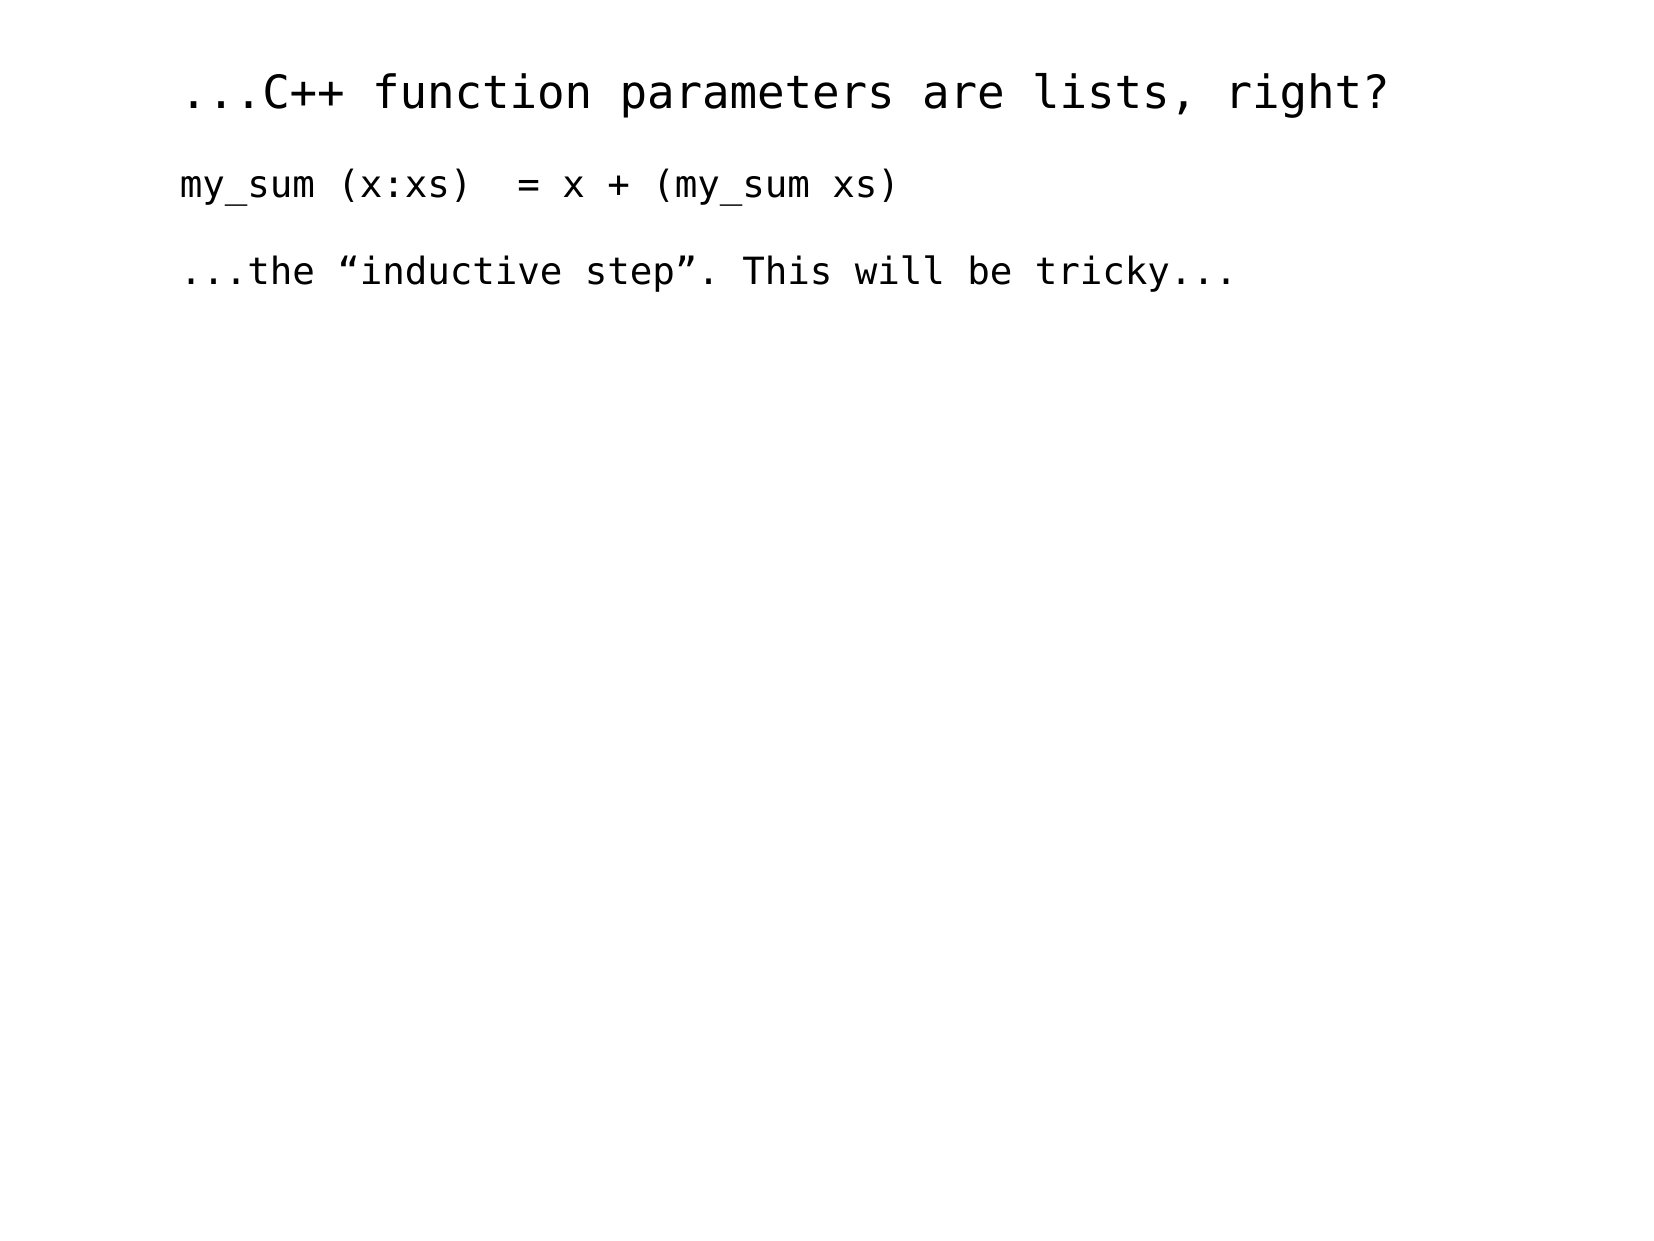

...C++ function parameters are lists, right?
my_sum (x:xs) = x + (my_sum xs)
...the “inductive step”. This will be tricky...